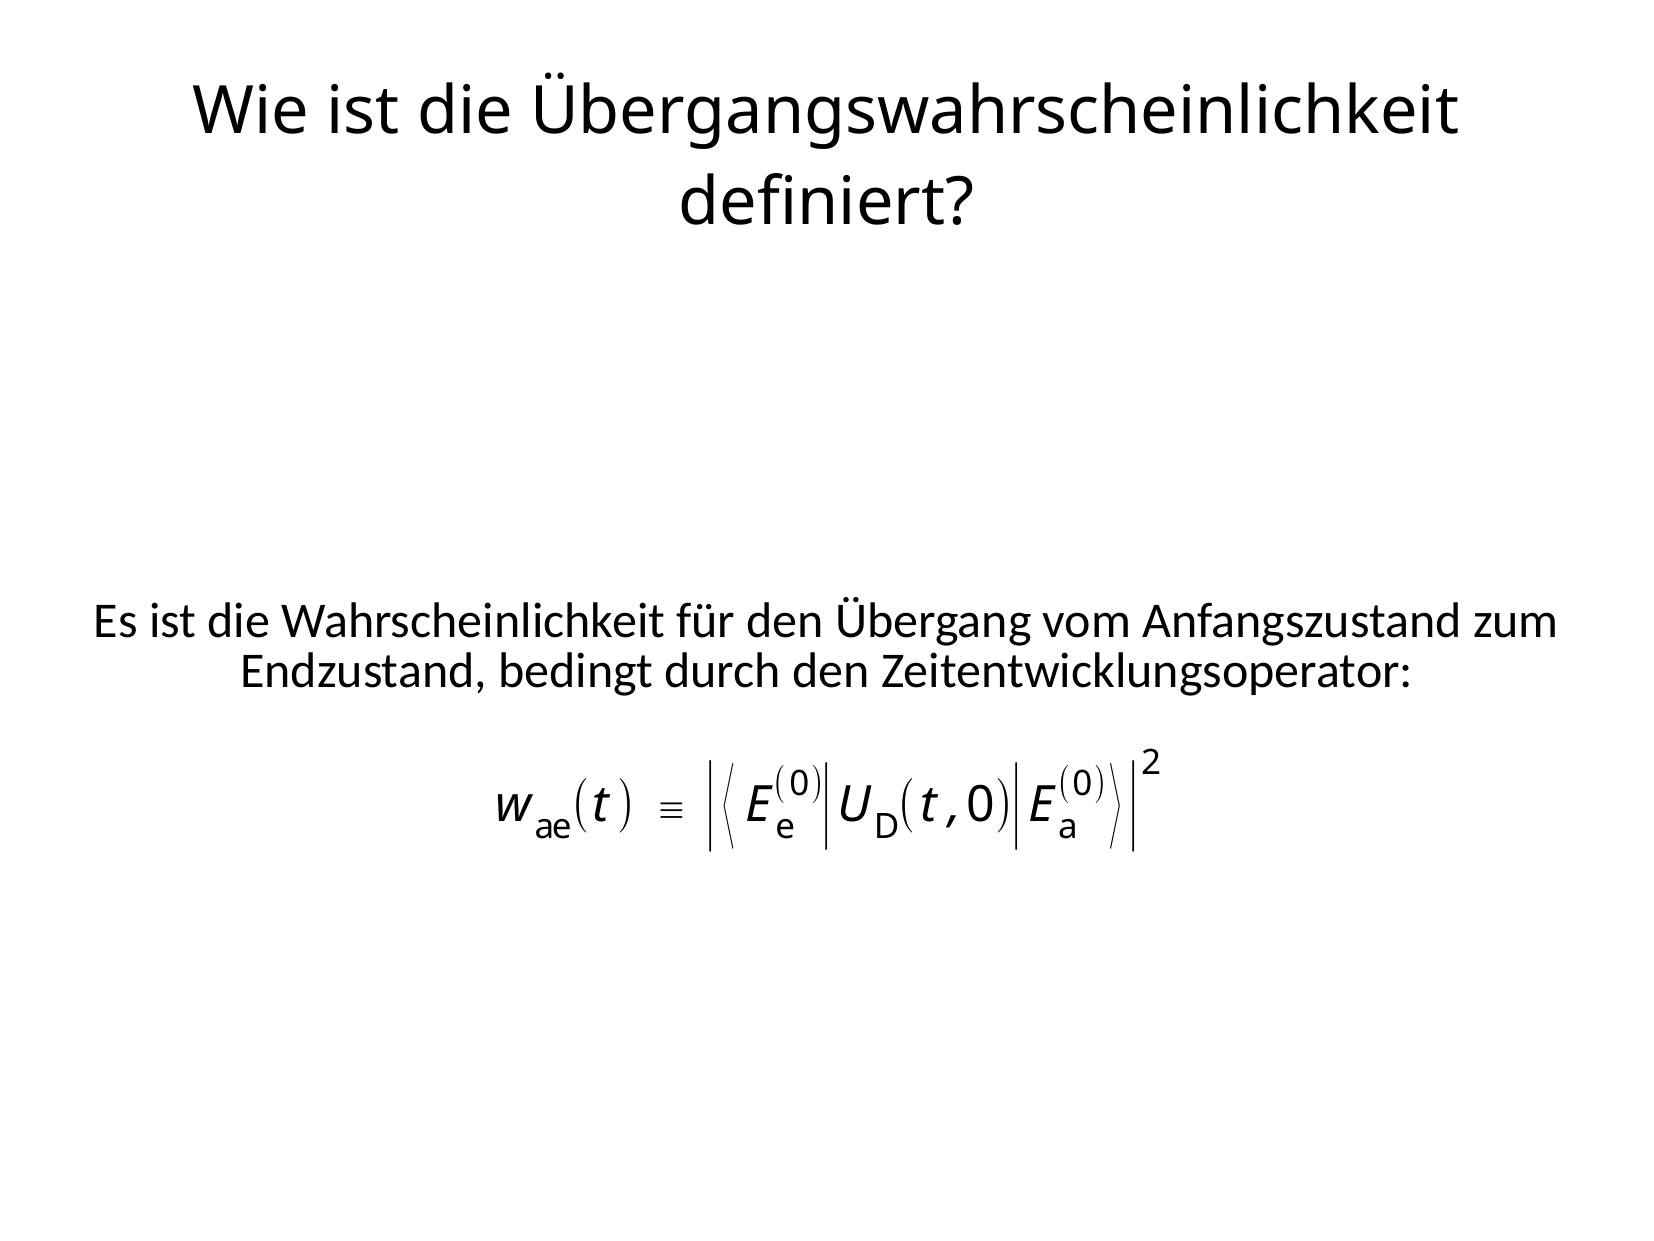

# Wie ist die Übergangswahrscheinlichkeit definiert?
Es ist die Wahrscheinlichkeit für den Übergang vom Anfangszustand zum Endzustand, bedingt durch den Zeitentwicklungsoperator: